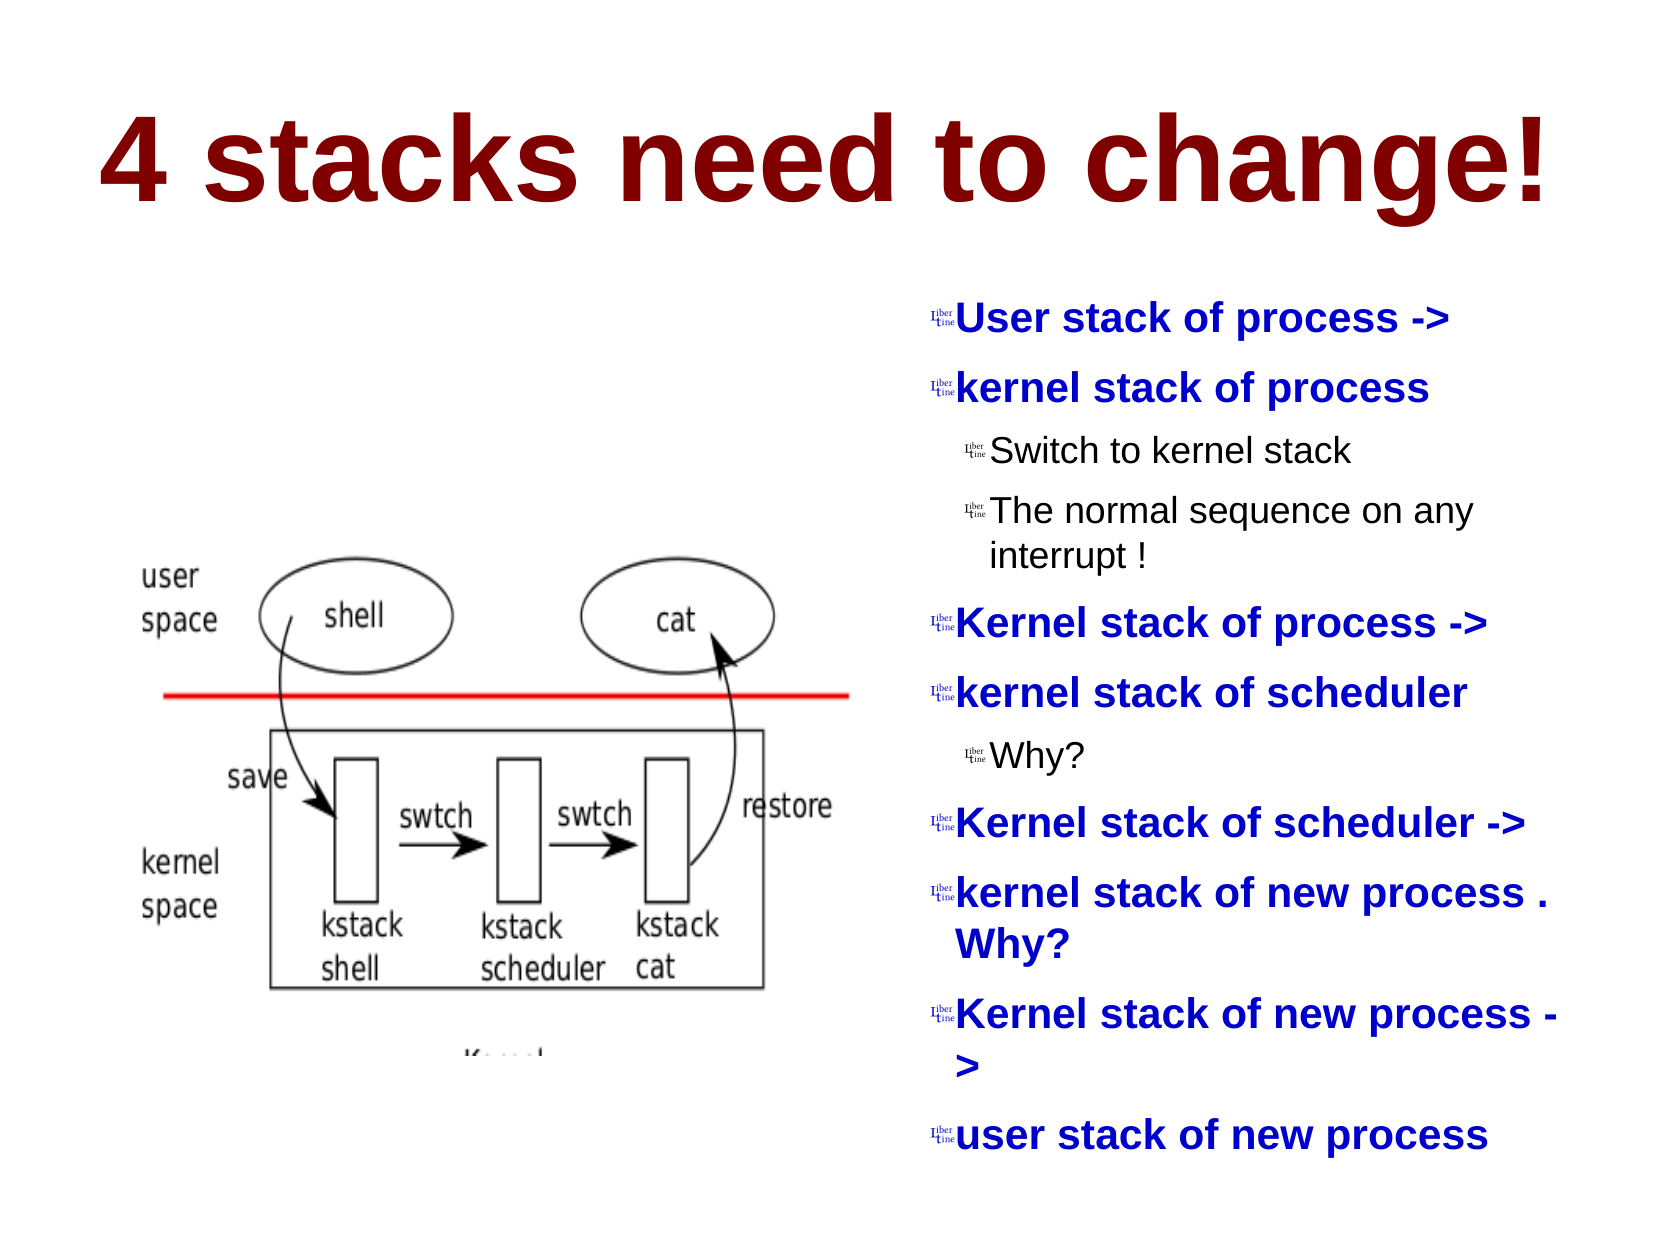

# 4 stacks need to change!
User stack of process ->
kernel stack of process
Switch to kernel stack
The normal sequence on any interrupt !
Kernel stack of process ->
kernel stack of scheduler
Why?
Kernel stack of scheduler ->
kernel stack of new process . Why?
Kernel stack of new process ->
user stack of new process